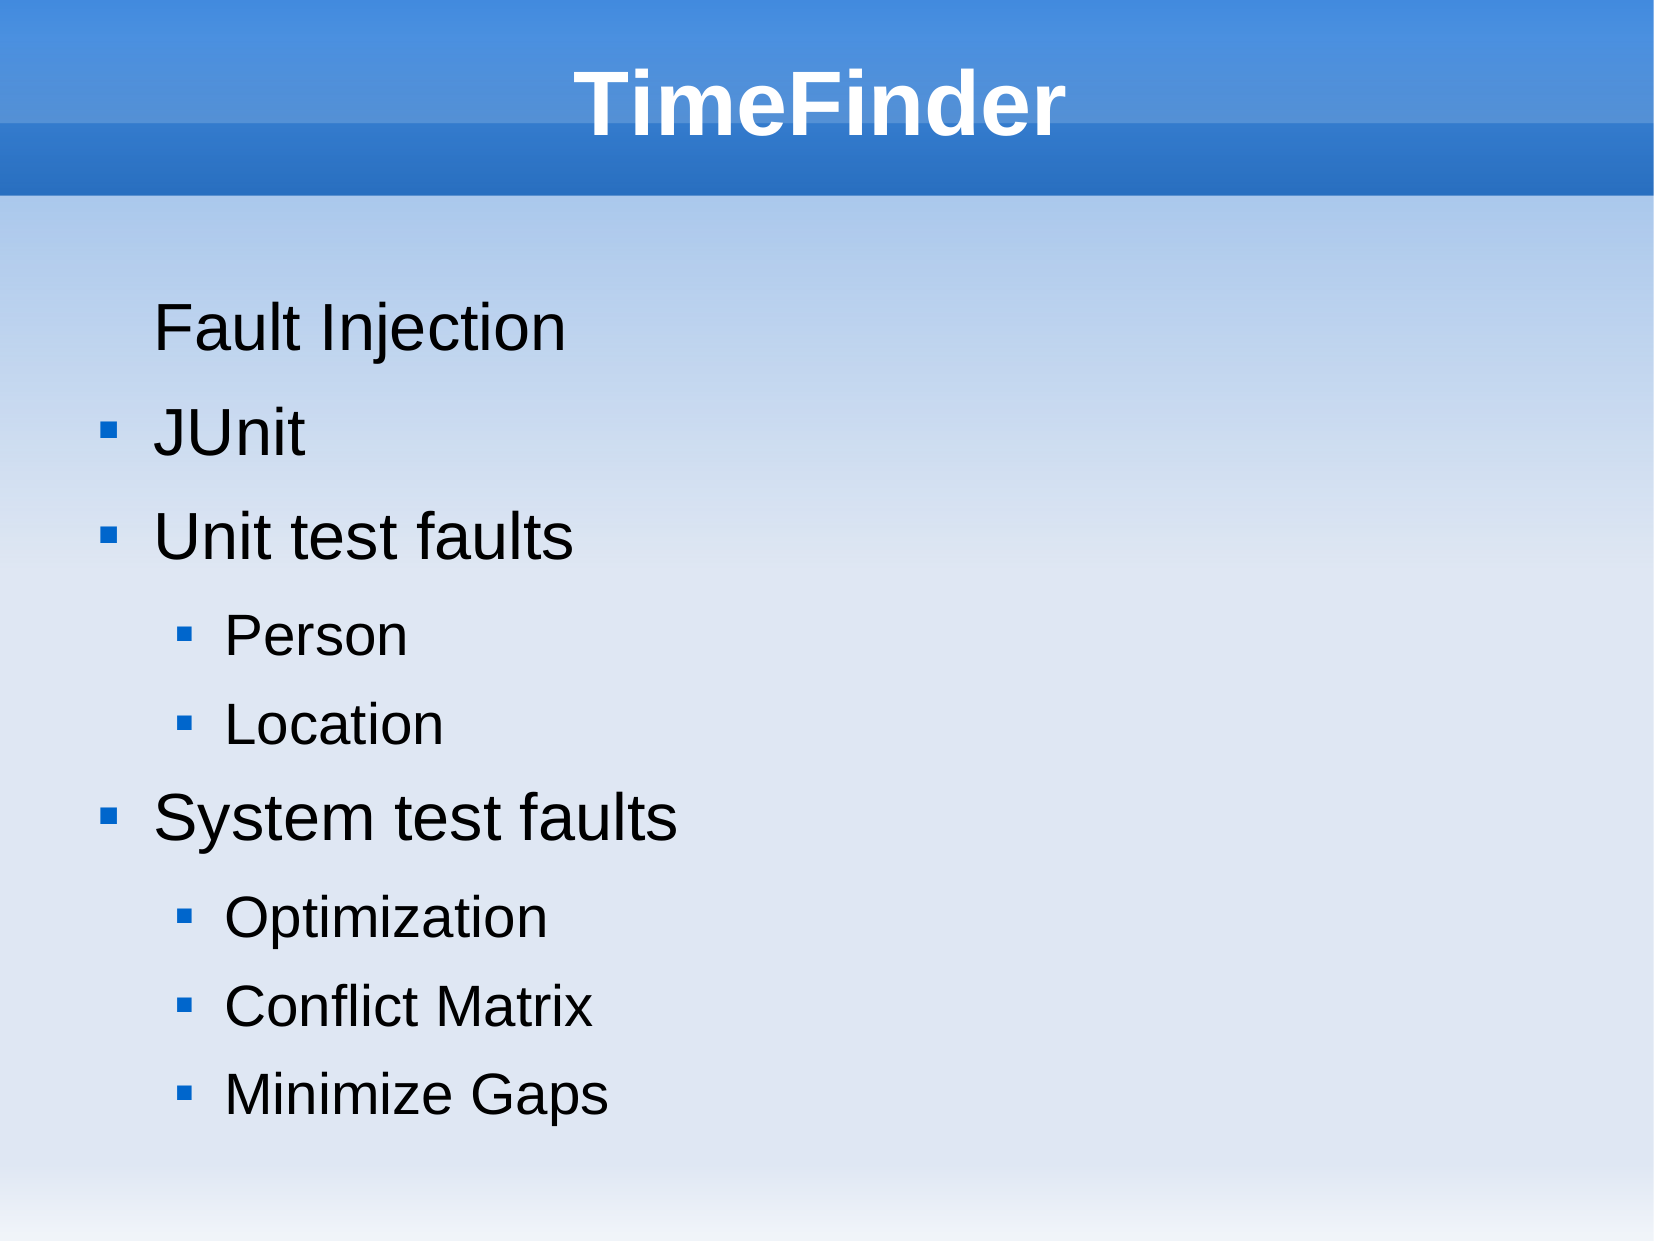

# TimeFinder
Fault Injection
JUnit
Unit test faults
Person
Location
System test faults
Optimization
Conflict Matrix
Minimize Gaps